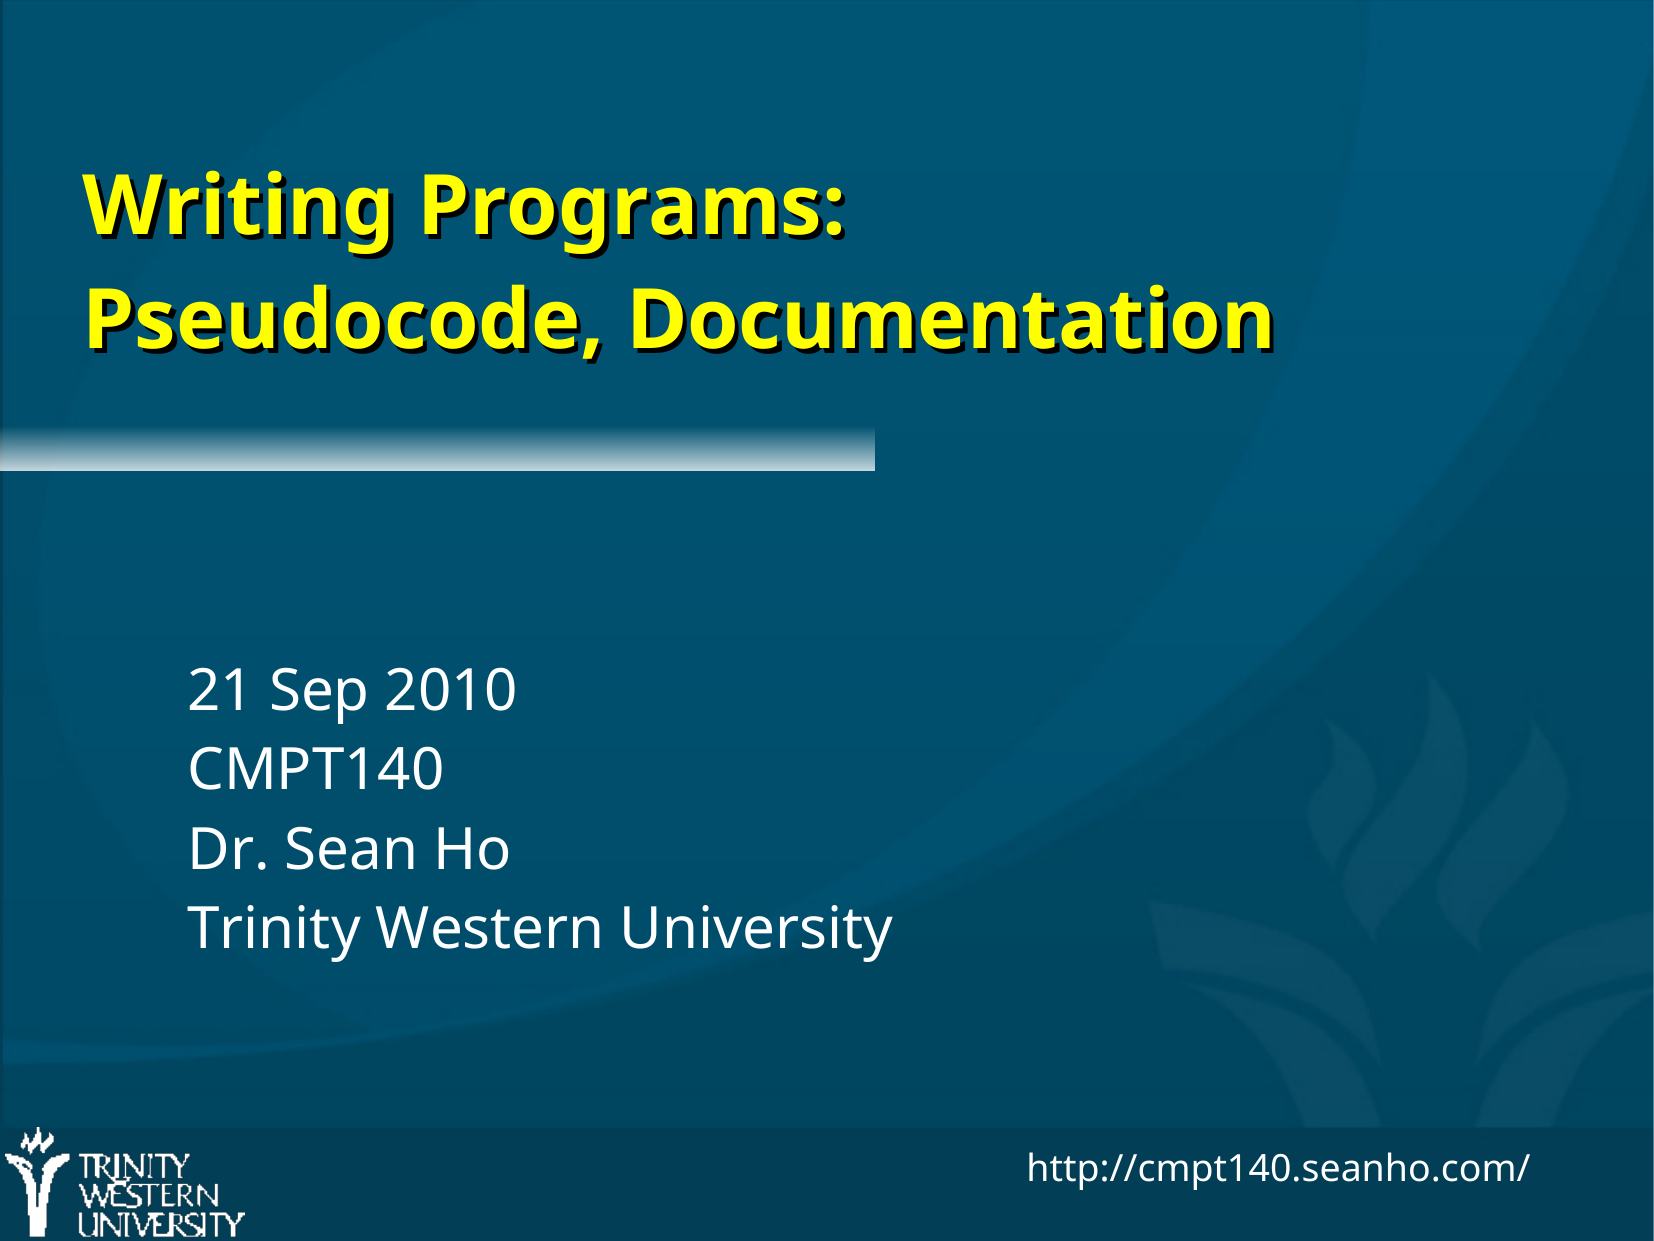

# Writing Programs: Pseudocode, Documentation
21 Sep 2010
CMPT140
Dr. Sean Ho
Trinity Western University
http://cmpt140.seanho.com/